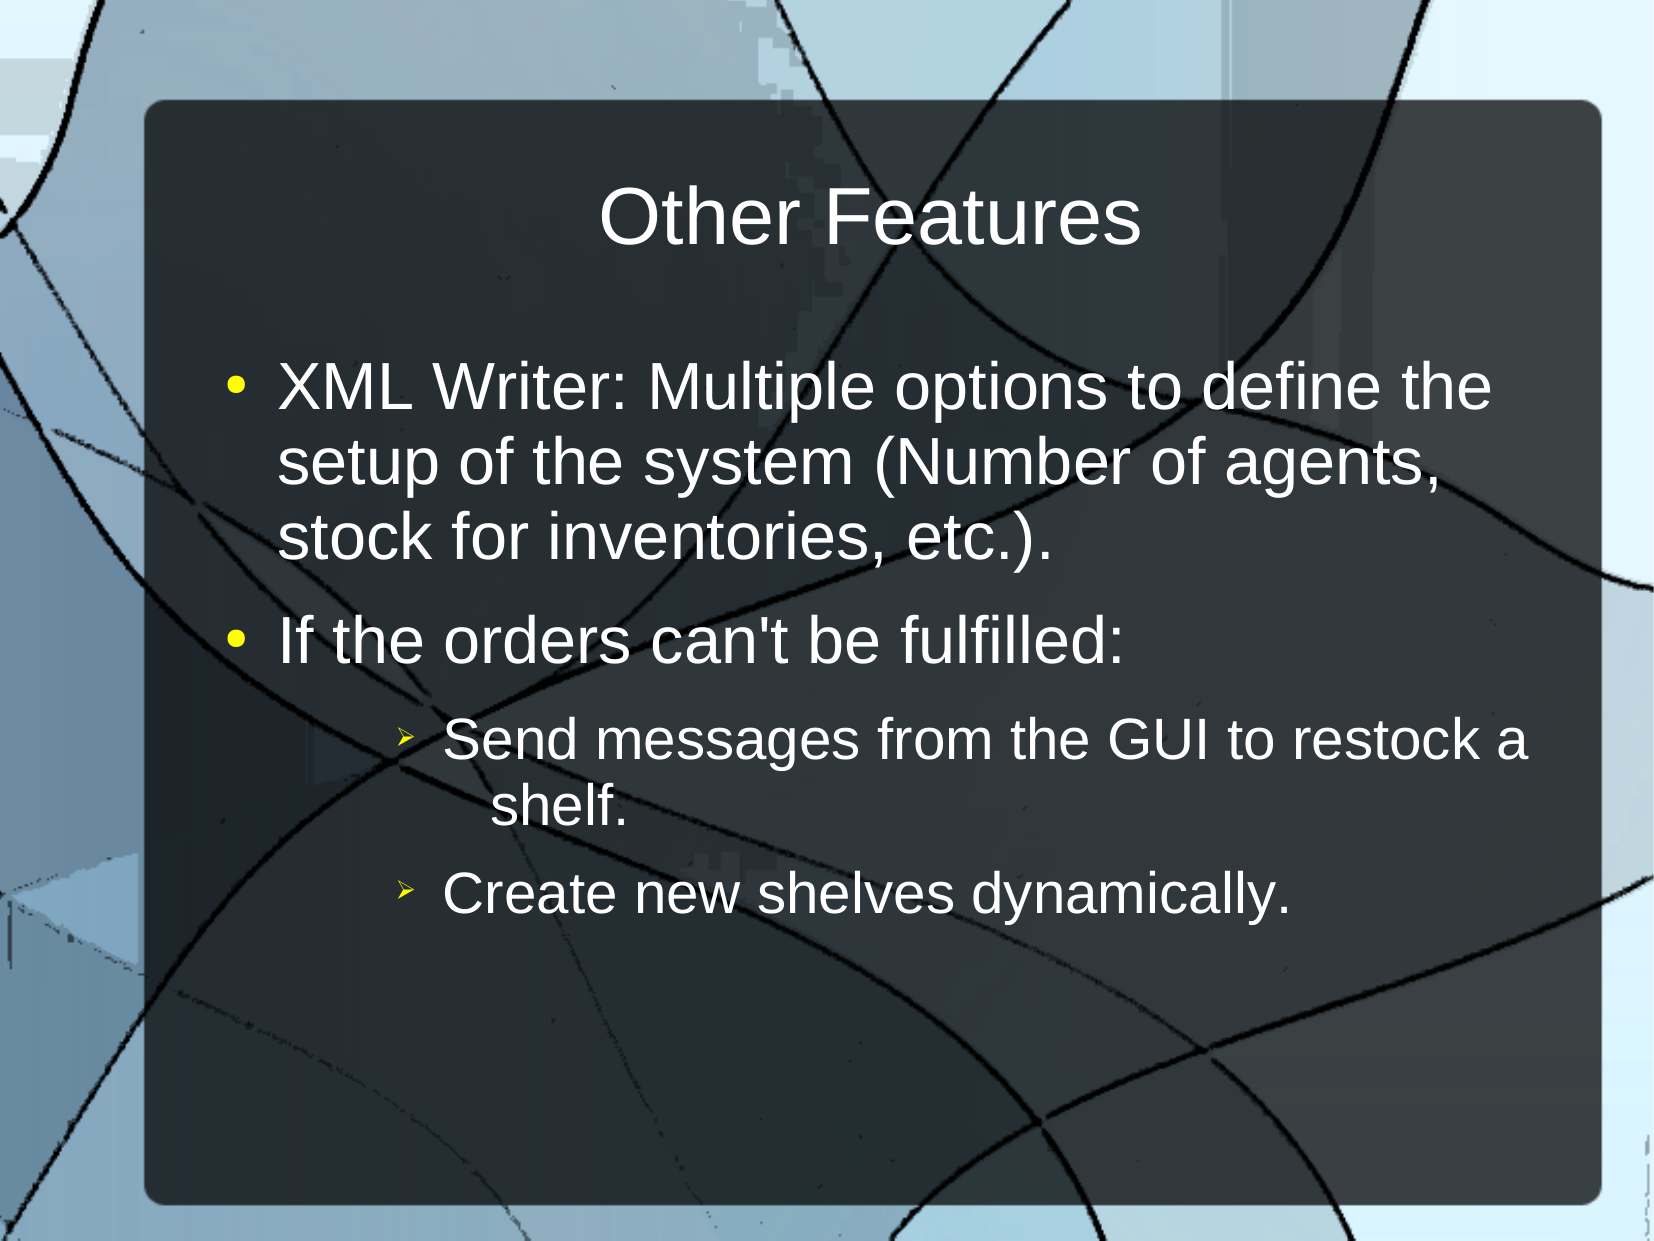

# Other Features
XML Writer: Multiple options to define the setup of the system (Number of agents, stock for inventories, etc.).
If the orders can't be fulfilled:
Send messages from the GUI to restock a shelf.
Create new shelves dynamically.